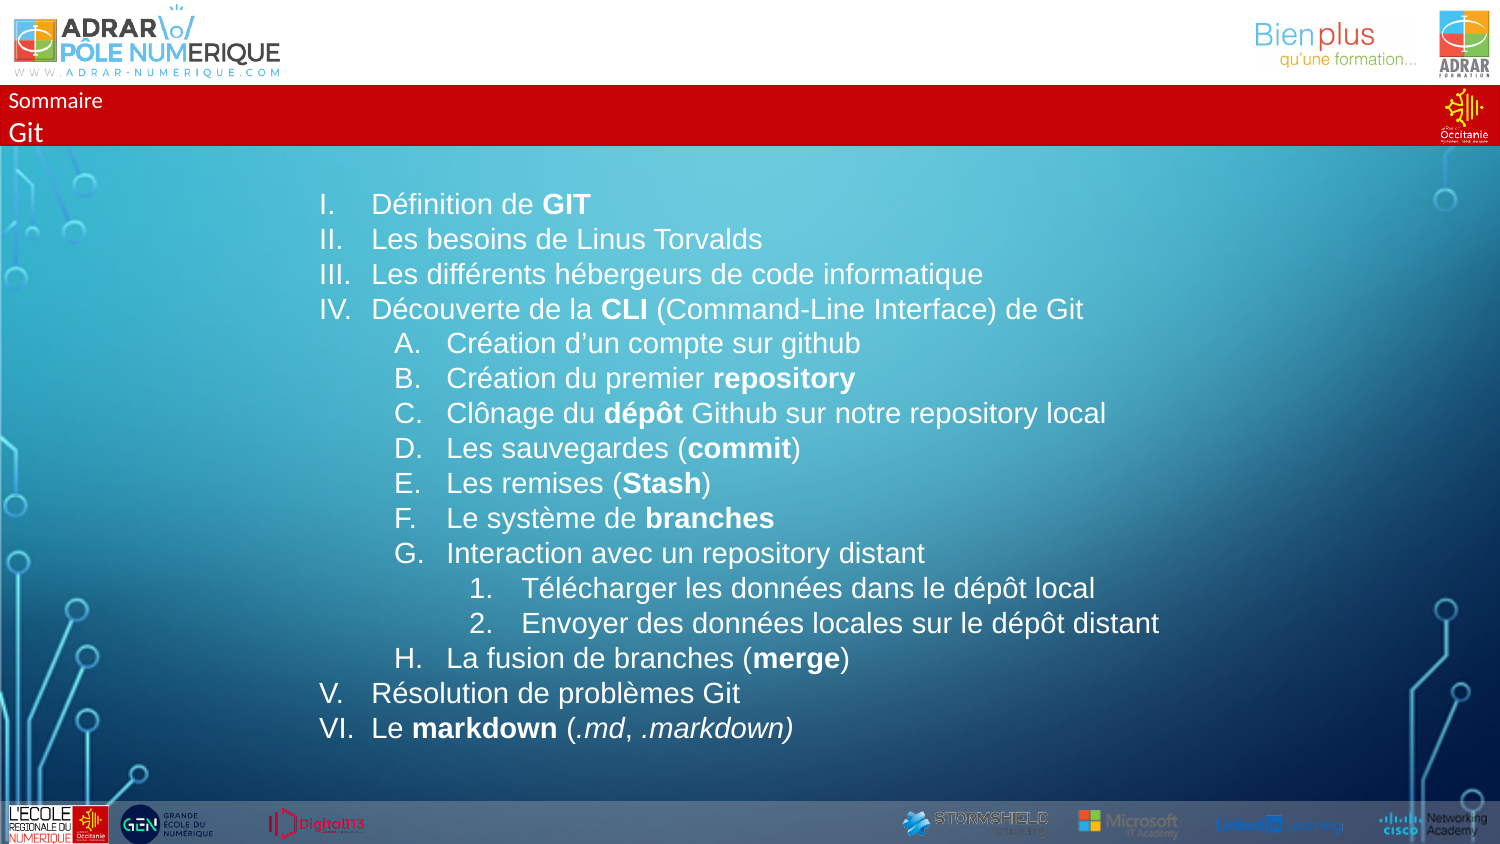

Sommaire
Git
Définition de GIT
Les besoins de Linus Torvalds
Les différents hébergeurs de code informatique
Découverte de la CLI (Command-Line Interface) de Git
Création d’un compte sur github
Création du premier repository
Clônage du dépôt Github sur notre repository local
Les sauvegardes (commit)
Les remises (Stash)
Le système de branches
Interaction avec un repository distant
Télécharger les données dans le dépôt local
Envoyer des données locales sur le dépôt distant
La fusion de branches (merge)
Résolution de problèmes Git
Le markdown (.md, .markdown)